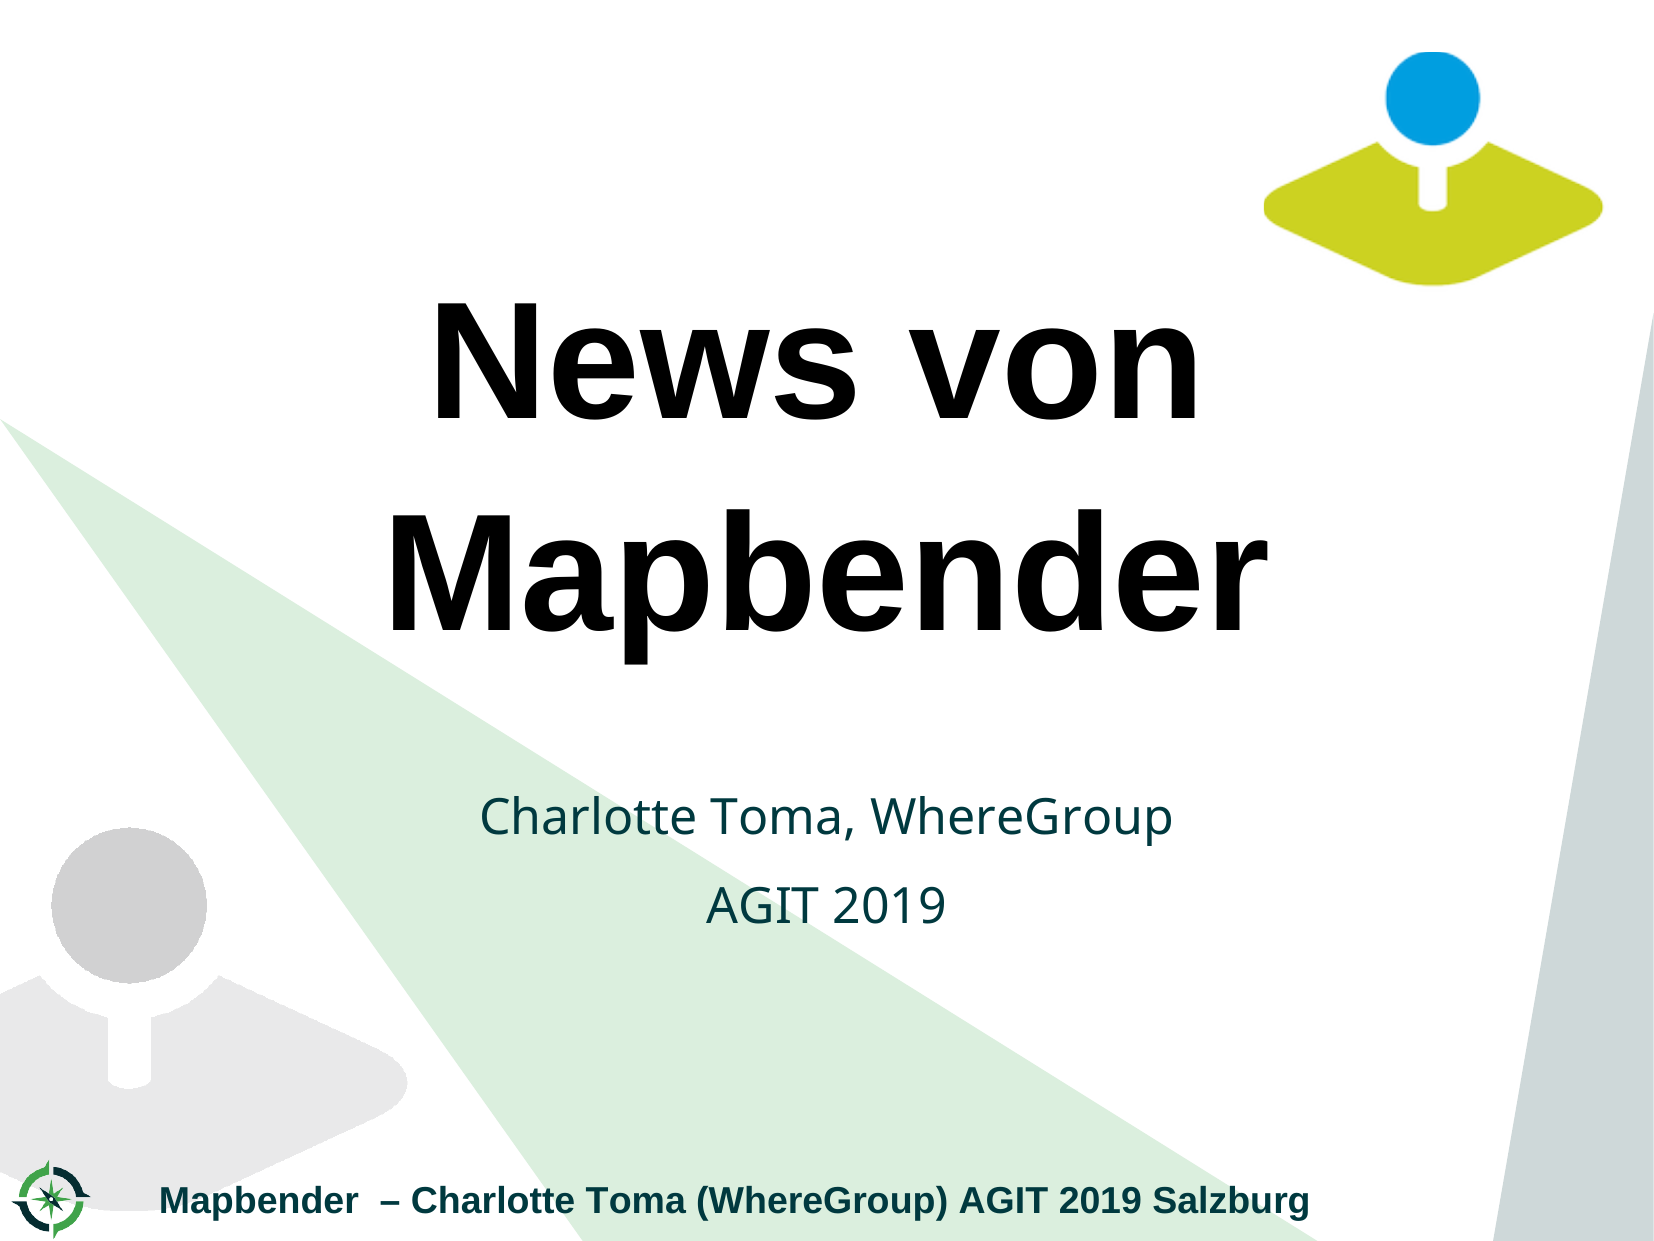

News von
Mapbender
Charlotte Toma, WhereGroup
AGIT 2019